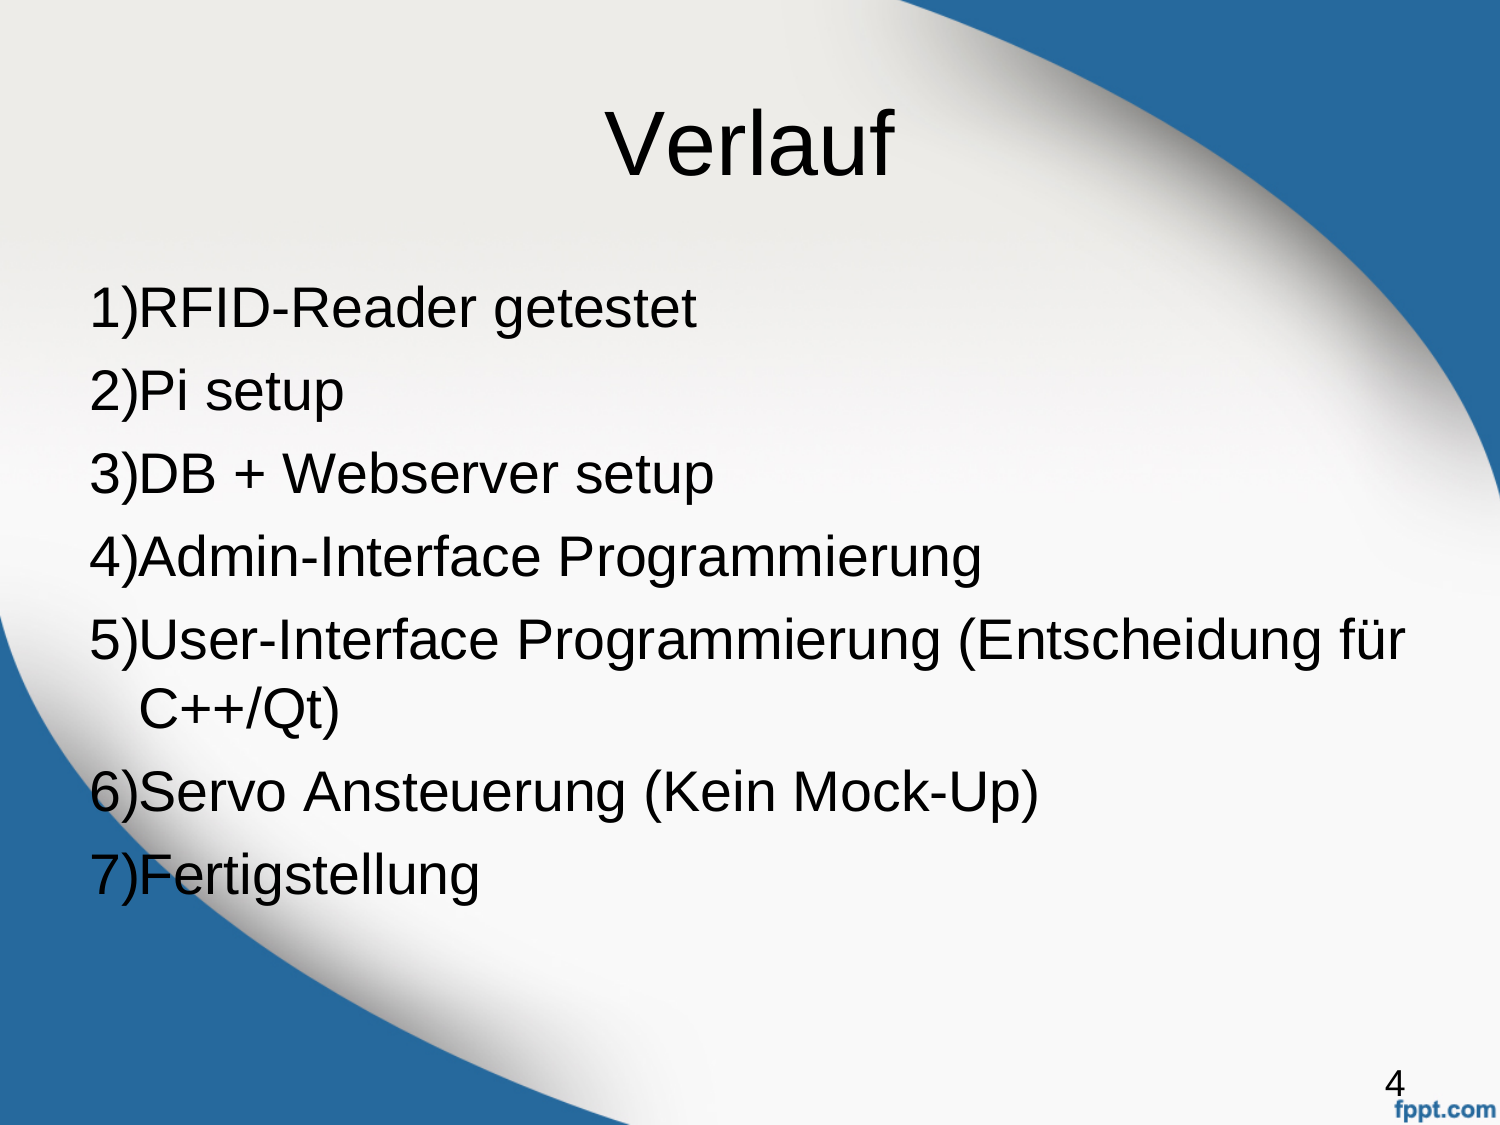

#
Verlauf
RFID-Reader getestet
Pi setup
DB + Webserver setup
Admin-Interface Programmierung
User-Interface Programmierung (Entscheidung für C++/Qt)
Servo Ansteuerung (Kein Mock-Up)
Fertigstellung